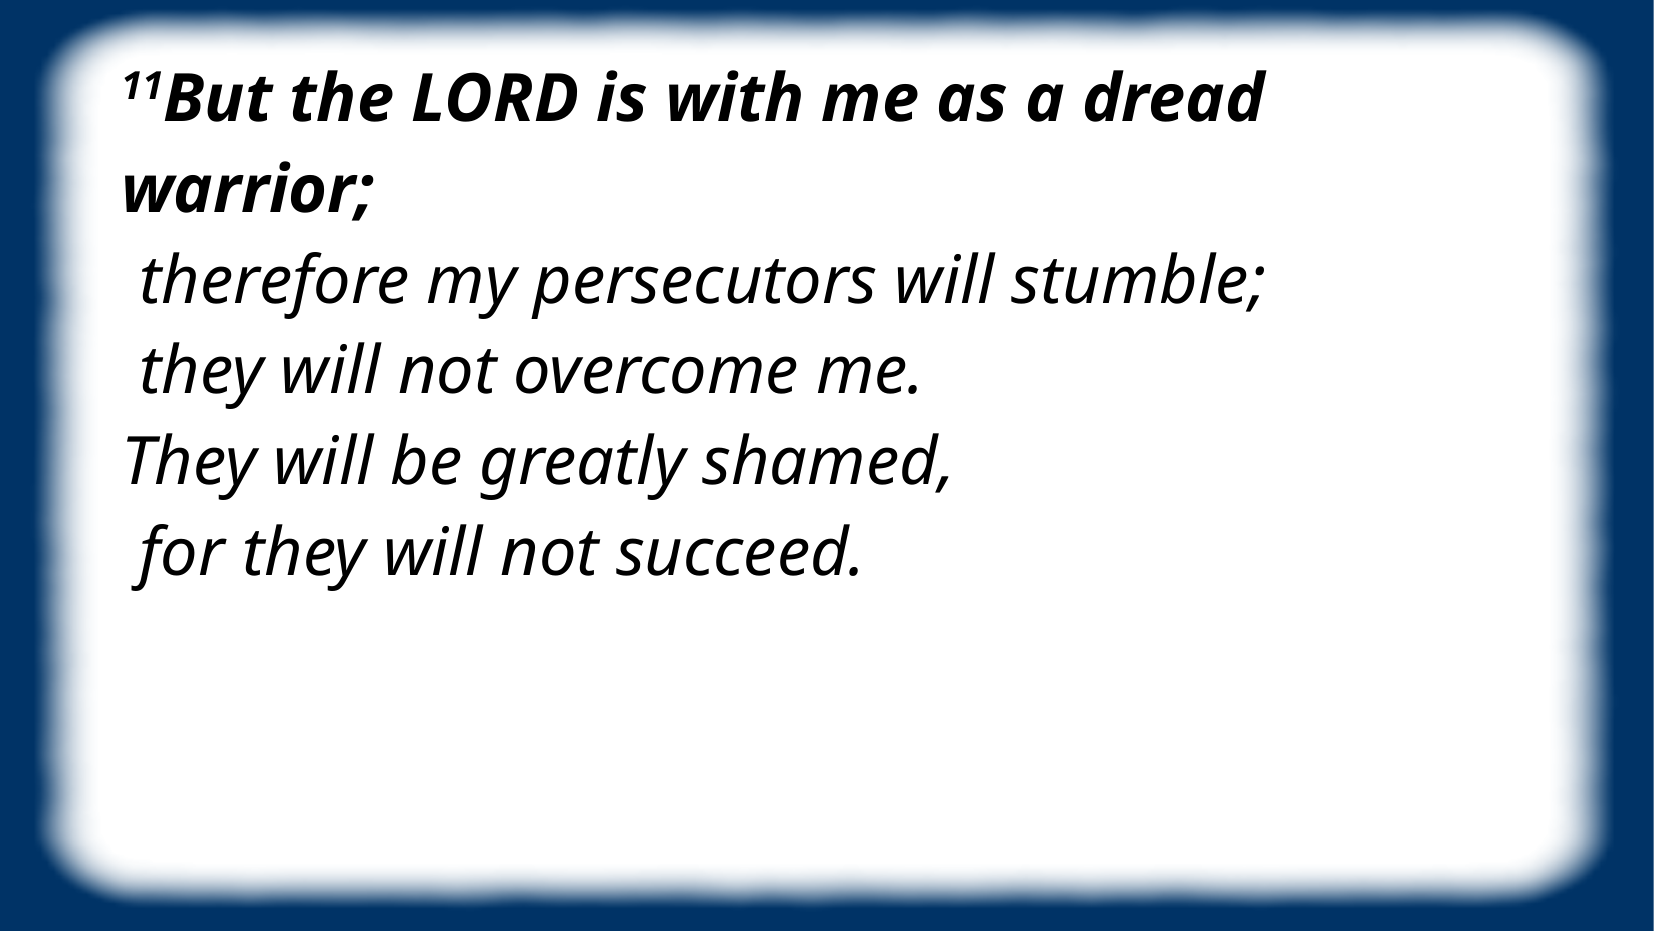

11But the LORD is with me as a dread warrior;
therefore my persecutors will stumble;
they will not overcome me.
They will be greatly shamed,
for they will not succeed.